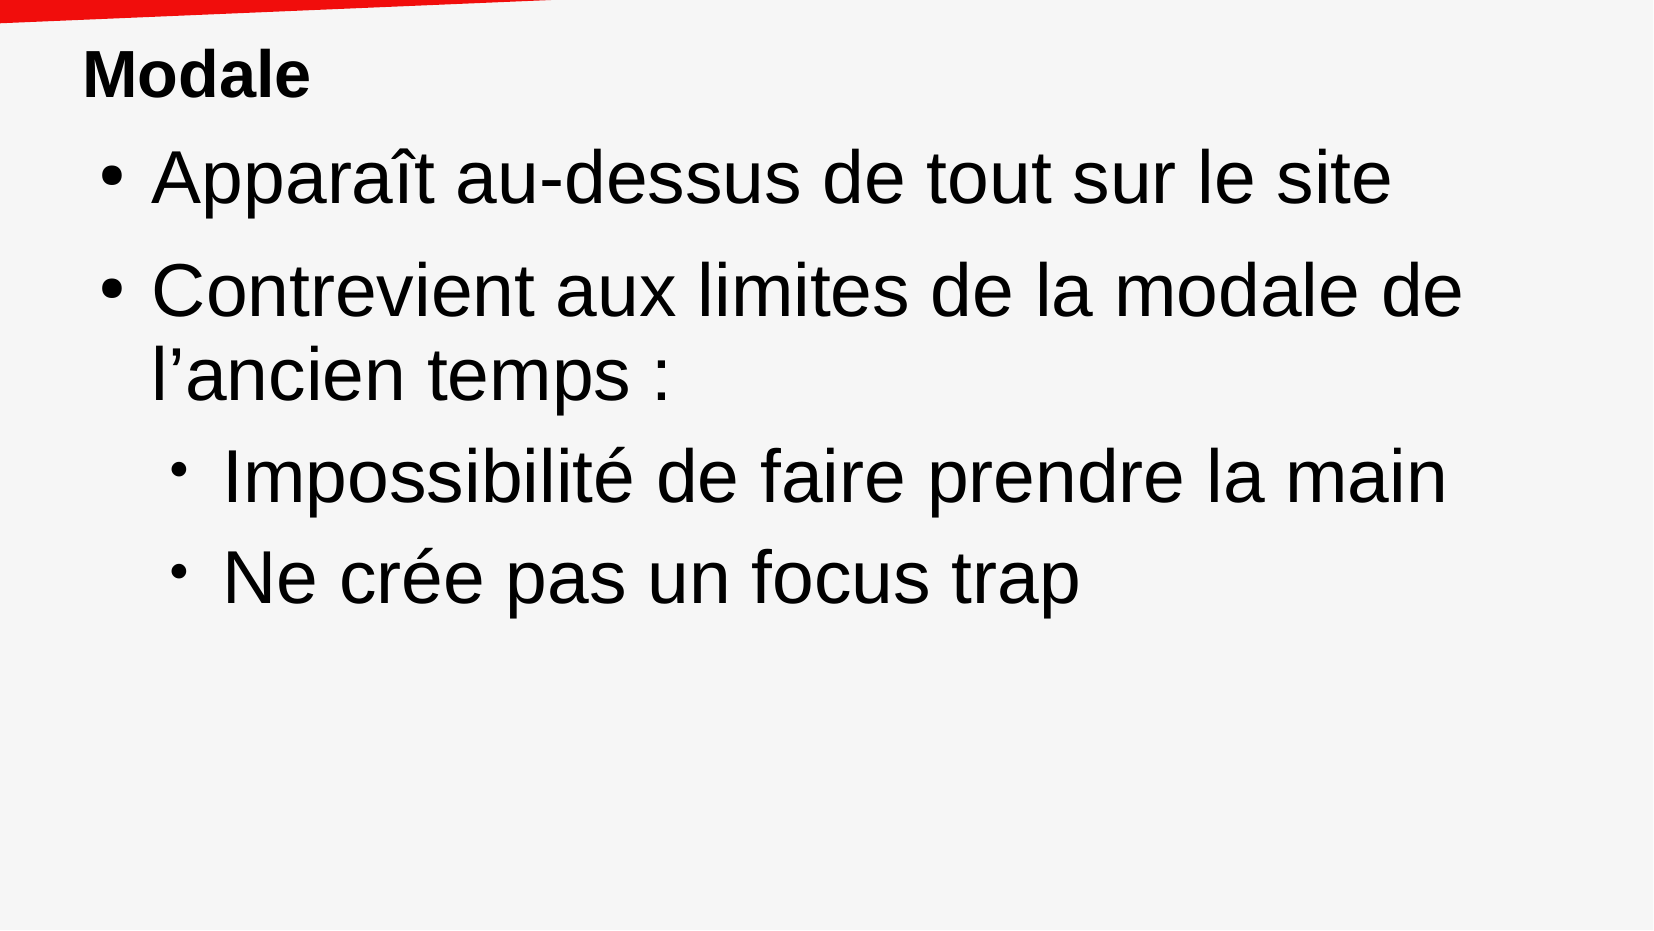

# Modale
Apparaît au-dessus de tout sur le site
Contrevient aux limites de la modale de l’ancien temps :
Impossibilité de faire prendre la main
Ne crée pas un focus trap